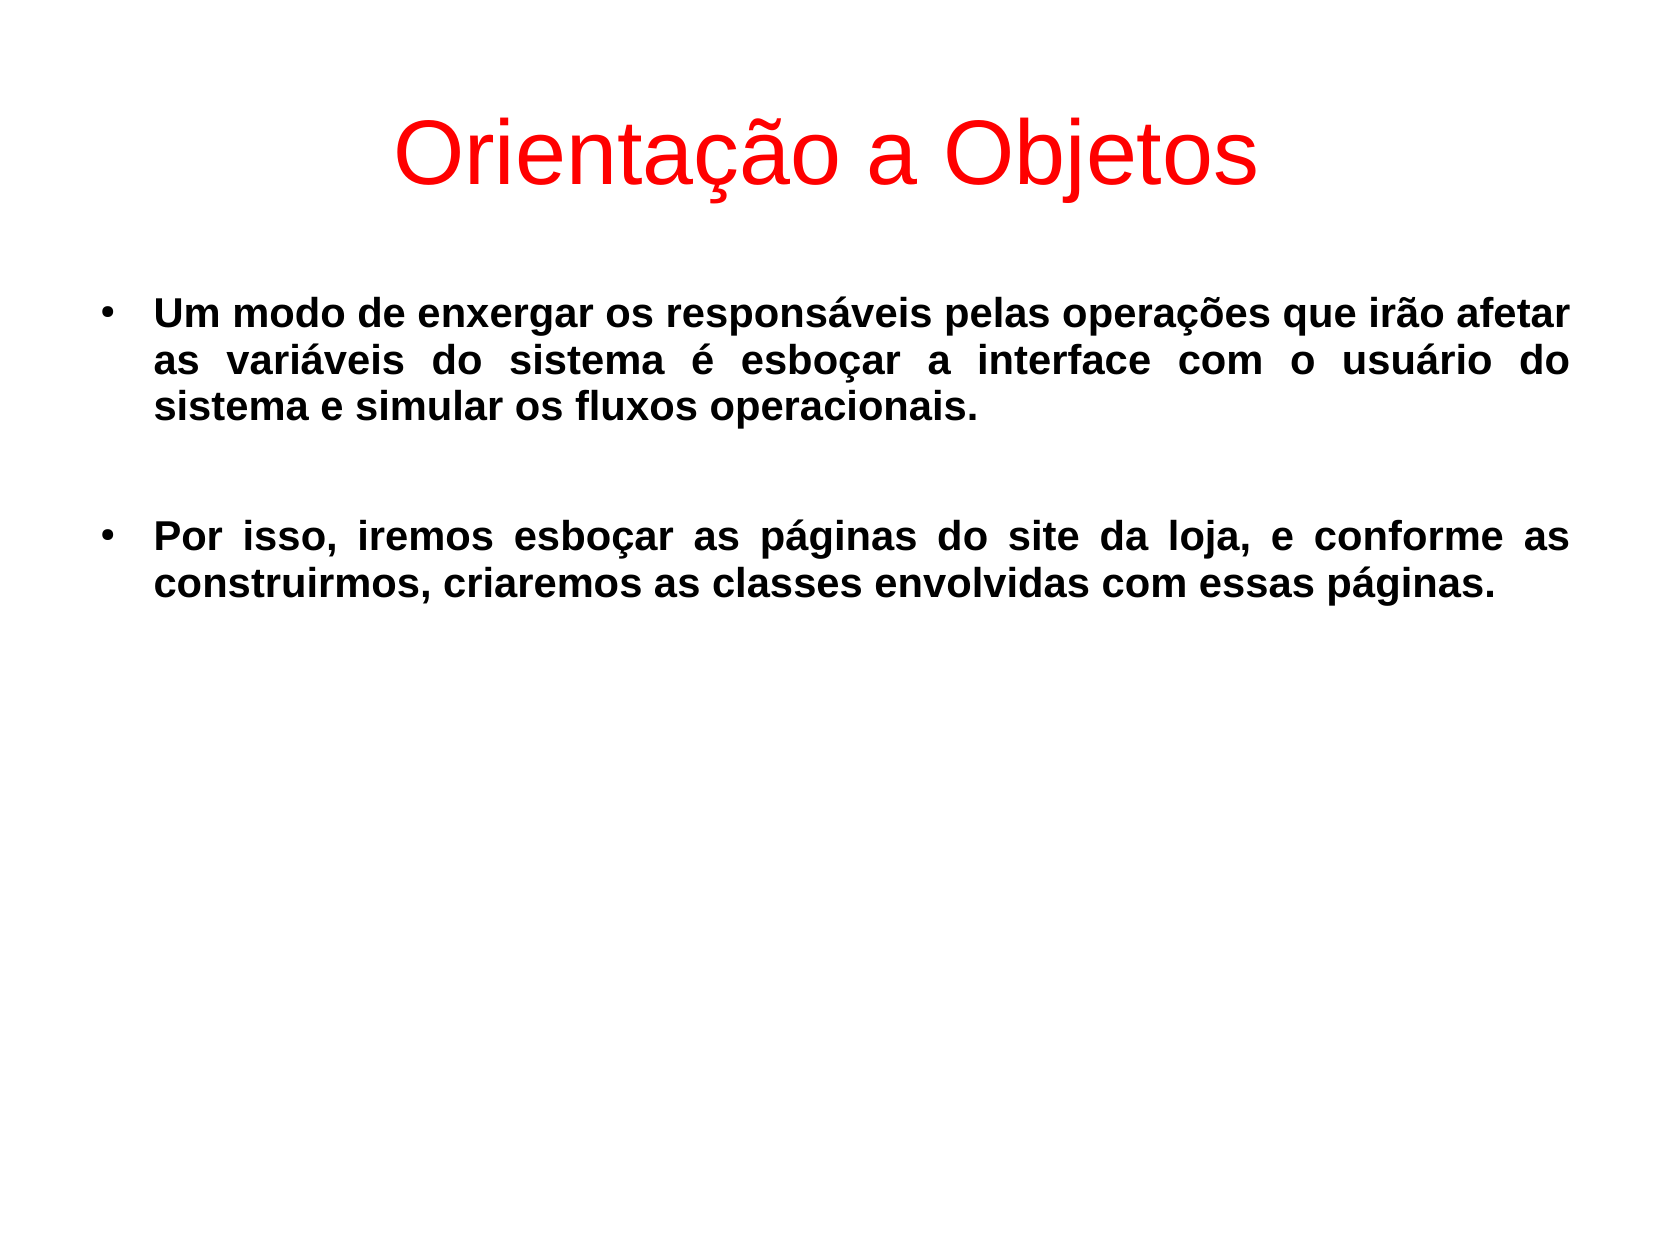

# Orientação a Objetos
Um modo de enxergar os responsáveis pelas operações que irão afetar as variáveis do sistema é esboçar a interface com o usuário do sistema e simular os fluxos operacionais.
Por isso, iremos esboçar as páginas do site da loja, e conforme as construirmos, criaremos as classes envolvidas com essas páginas.